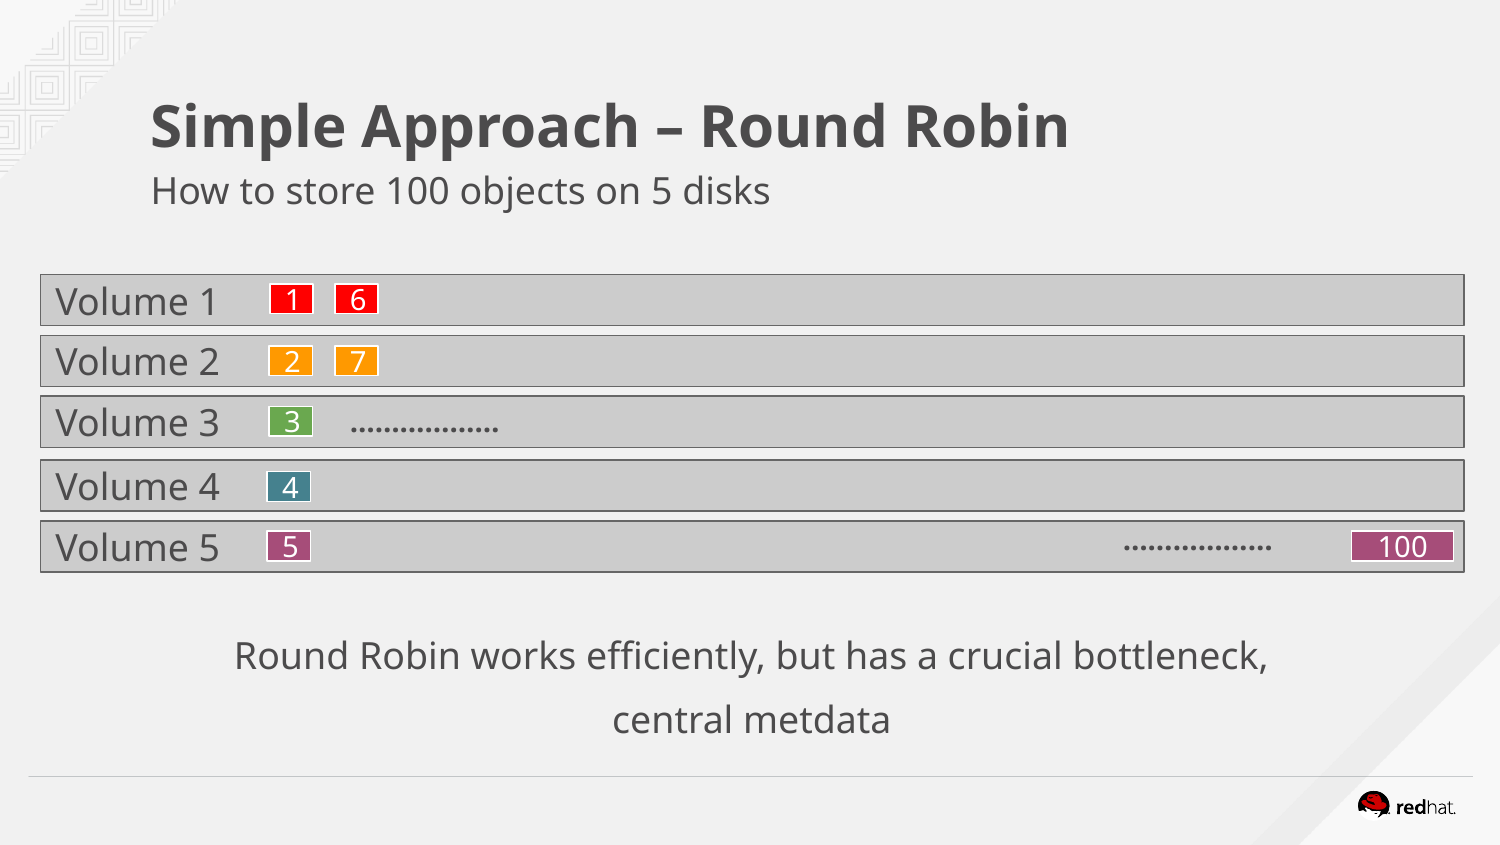

Simple Approach – Round Robin
How to store 100 objects on 5 disks
Volume 1
6
1
Volume 2
2
7
………………
Volume 3
3
Volume 4
4
………………
Volume 5
5
100
Round Robin works efficiently, but has a crucial bottleneck,
central metdata